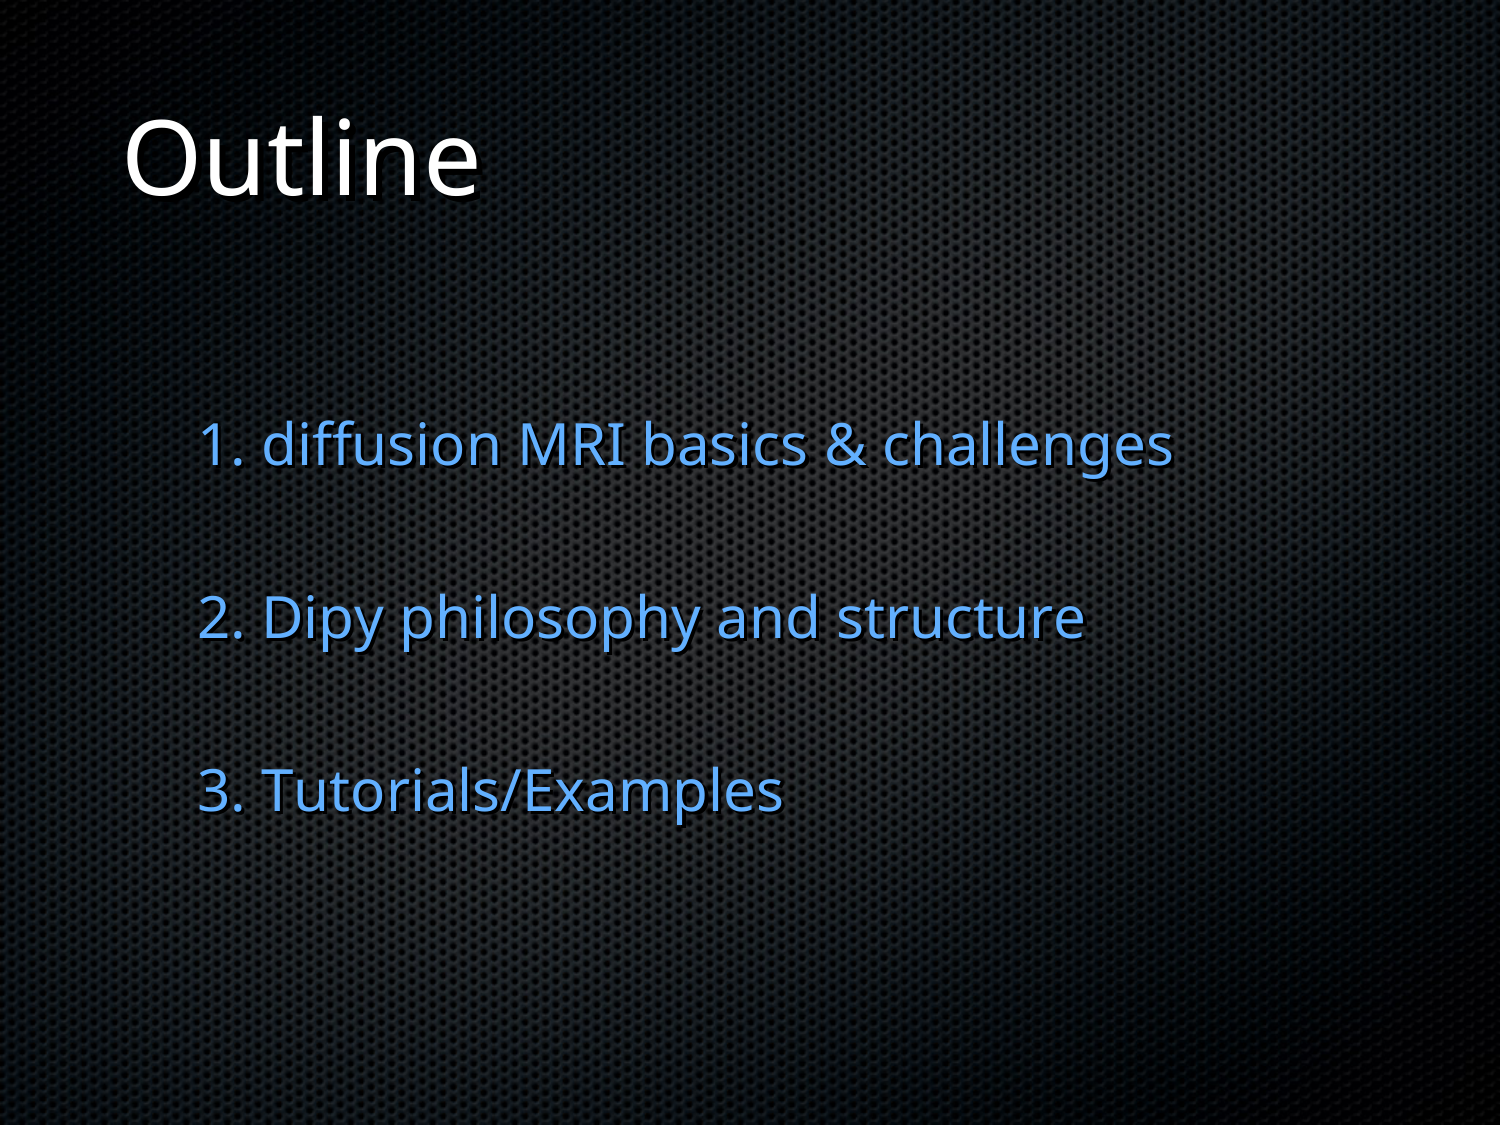

Outline
# 1. diffusion MRI basics & challenges
2. Dipy philosophy and structure
3. Tutorials/Examples